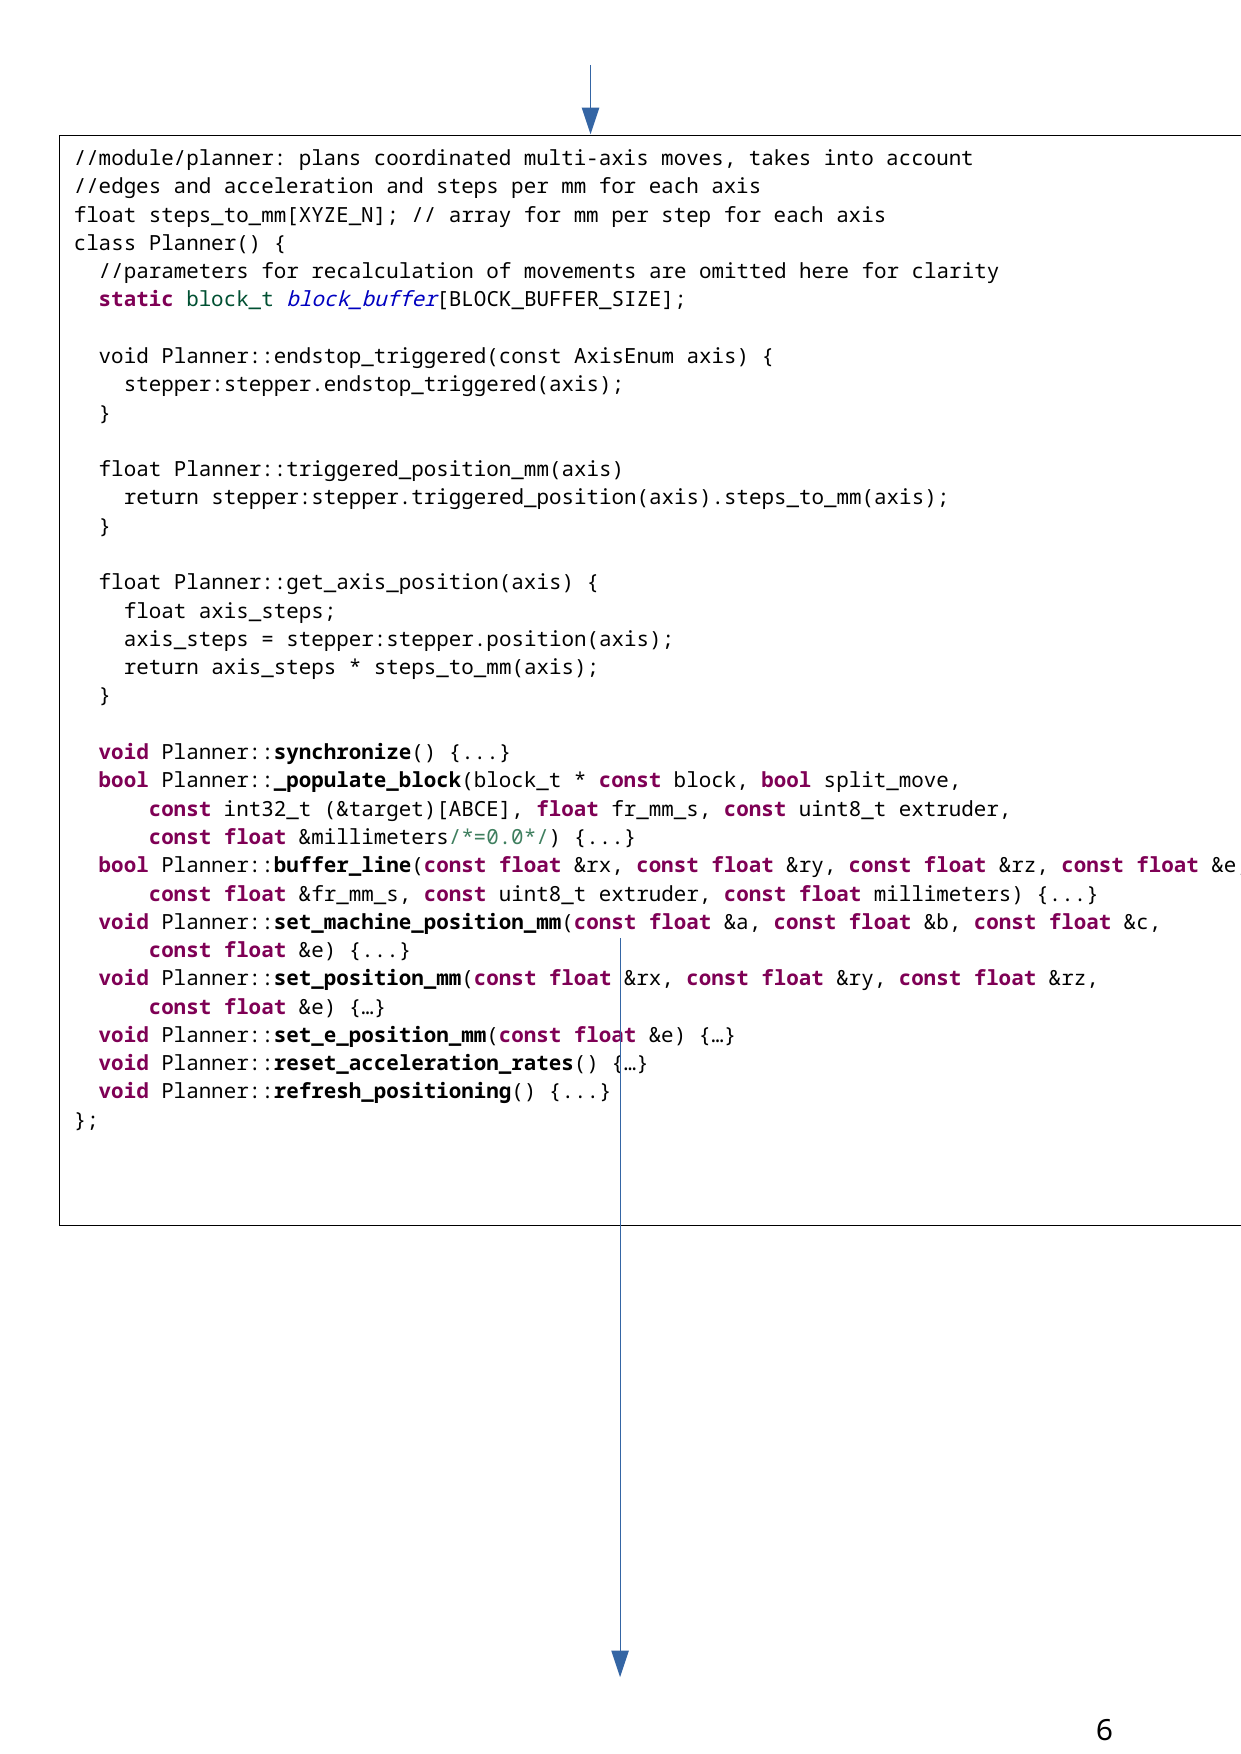

//module/planner: plans coordinated multi-axis moves, takes into account
//edges and acceleration and steps per mm for each axis
float steps_to_mm[XYZE_N]; // array for mm per step for each axis
class Planner() {
 //parameters for recalculation of movements are omitted here for clarity
 static block_t block_buffer[BLOCK_BUFFER_SIZE];
 void Planner::endstop_triggered(const AxisEnum axis) {
 stepper:stepper.endstop_triggered(axis);
 }
 float Planner::triggered_position_mm(axis)
 return stepper:stepper.triggered_position(axis).steps_to_mm(axis);
 }
 float Planner::get_axis_position(axis) {
 float axis_steps;
 axis_steps = stepper:stepper.position(axis);
 return axis_steps * steps_to_mm(axis);
 }
 void Planner::synchronize() {...}
 bool Planner::_populate_block(block_t * const block, bool split_move,
 const int32_t (&target)[ABCE], float fr_mm_s, const uint8_t extruder,
 const float &millimeters/*=0.0*/) {...}
 bool Planner::buffer_line(const float &rx, const float &ry, const float &rz, const float &e,
 const float &fr_mm_s, const uint8_t extruder, const float millimeters) {...}
 void Planner::set_machine_position_mm(const float &a, const float &b, const float &c,
 const float &e) {...}
 void Planner::set_position_mm(const float &rx, const float &ry, const float &rz,
 const float &e) {…}
 void Planner::set_e_position_mm(const float &e) {…}
 void Planner::reset_acceleration_rates() {…}
 void Planner::refresh_positioning() {...}
};